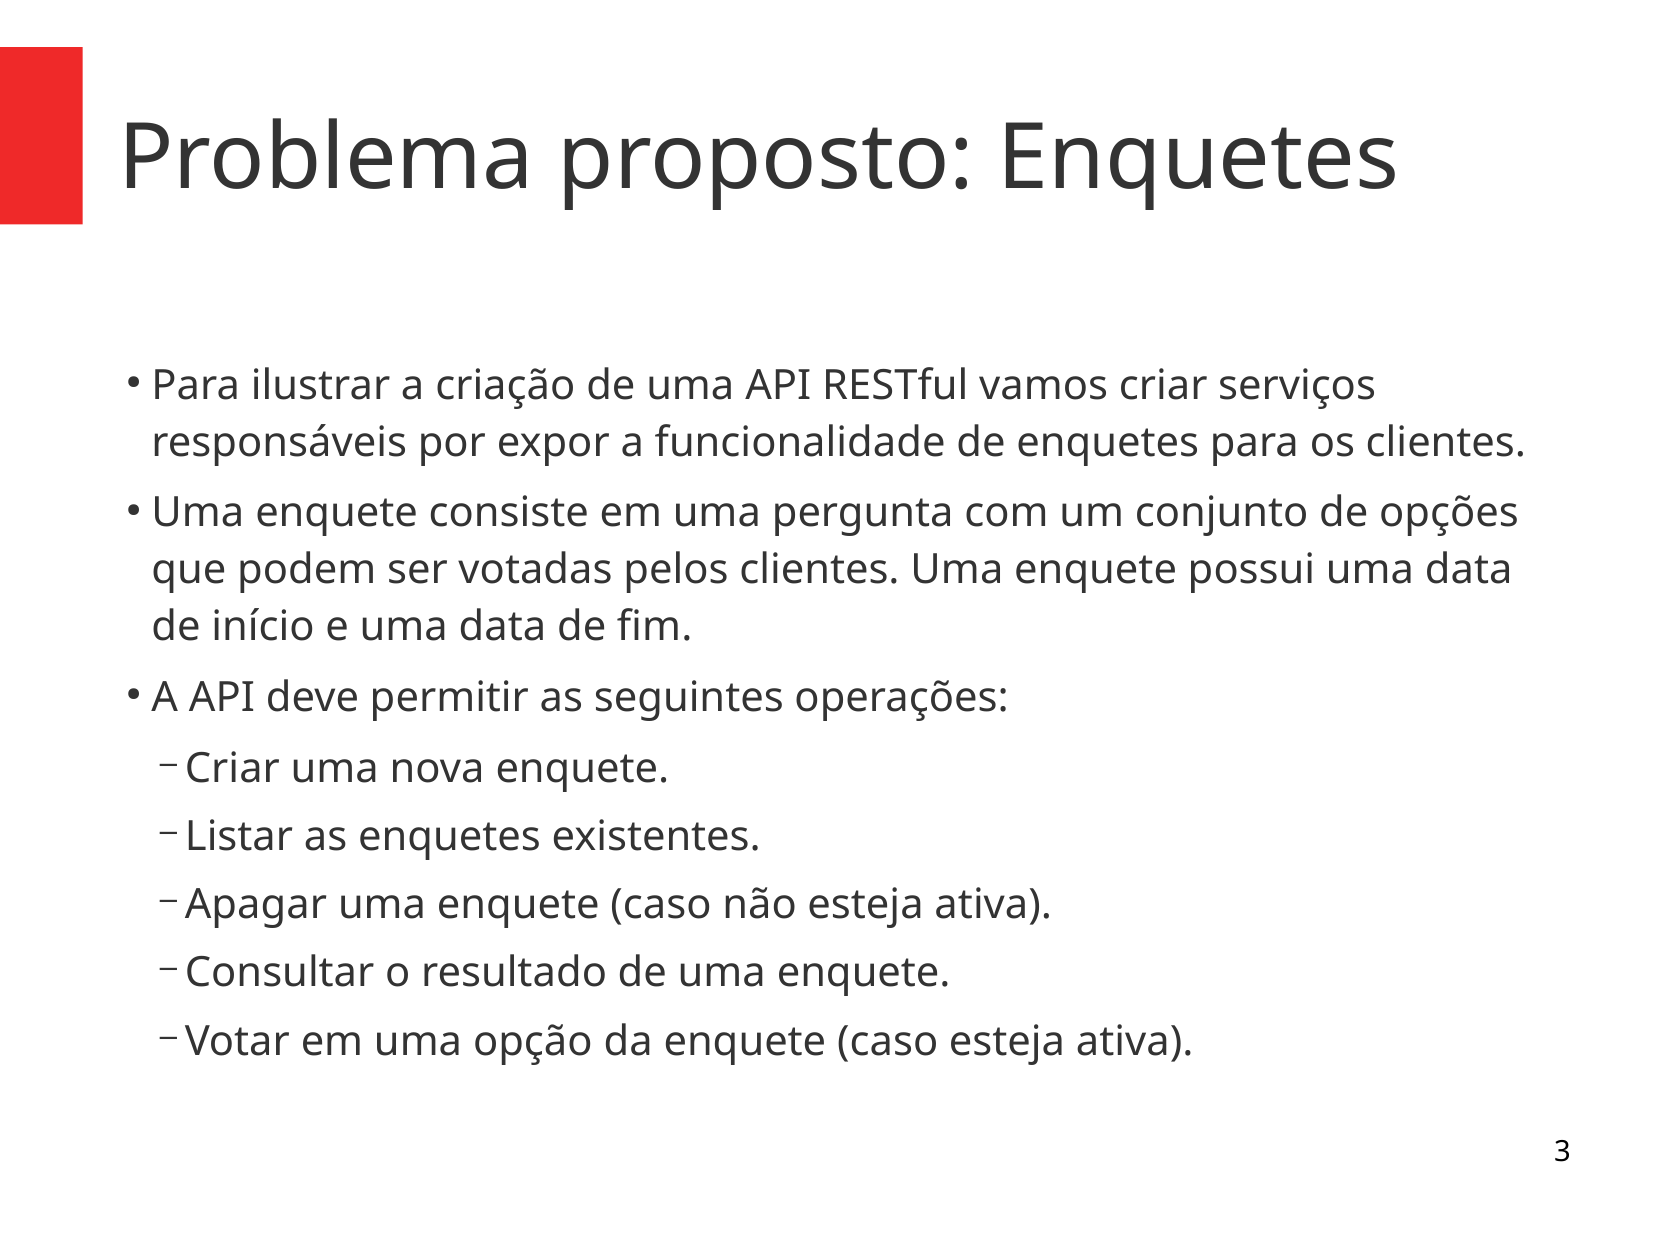

# Problema proposto: Enquetes
Para ilustrar a criação de uma API RESTful vamos criar serviços responsáveis por expor a funcionalidade de enquetes para os clientes.
Uma enquete consiste em uma pergunta com um conjunto de opções que podem ser votadas pelos clientes. Uma enquete possui uma data de início e uma data de fim.
A API deve permitir as seguintes operações:
Criar uma nova enquete.
Listar as enquetes existentes.
Apagar uma enquete (caso não esteja ativa).
Consultar o resultado de uma enquete.
Votar em uma opção da enquete (caso esteja ativa).
3